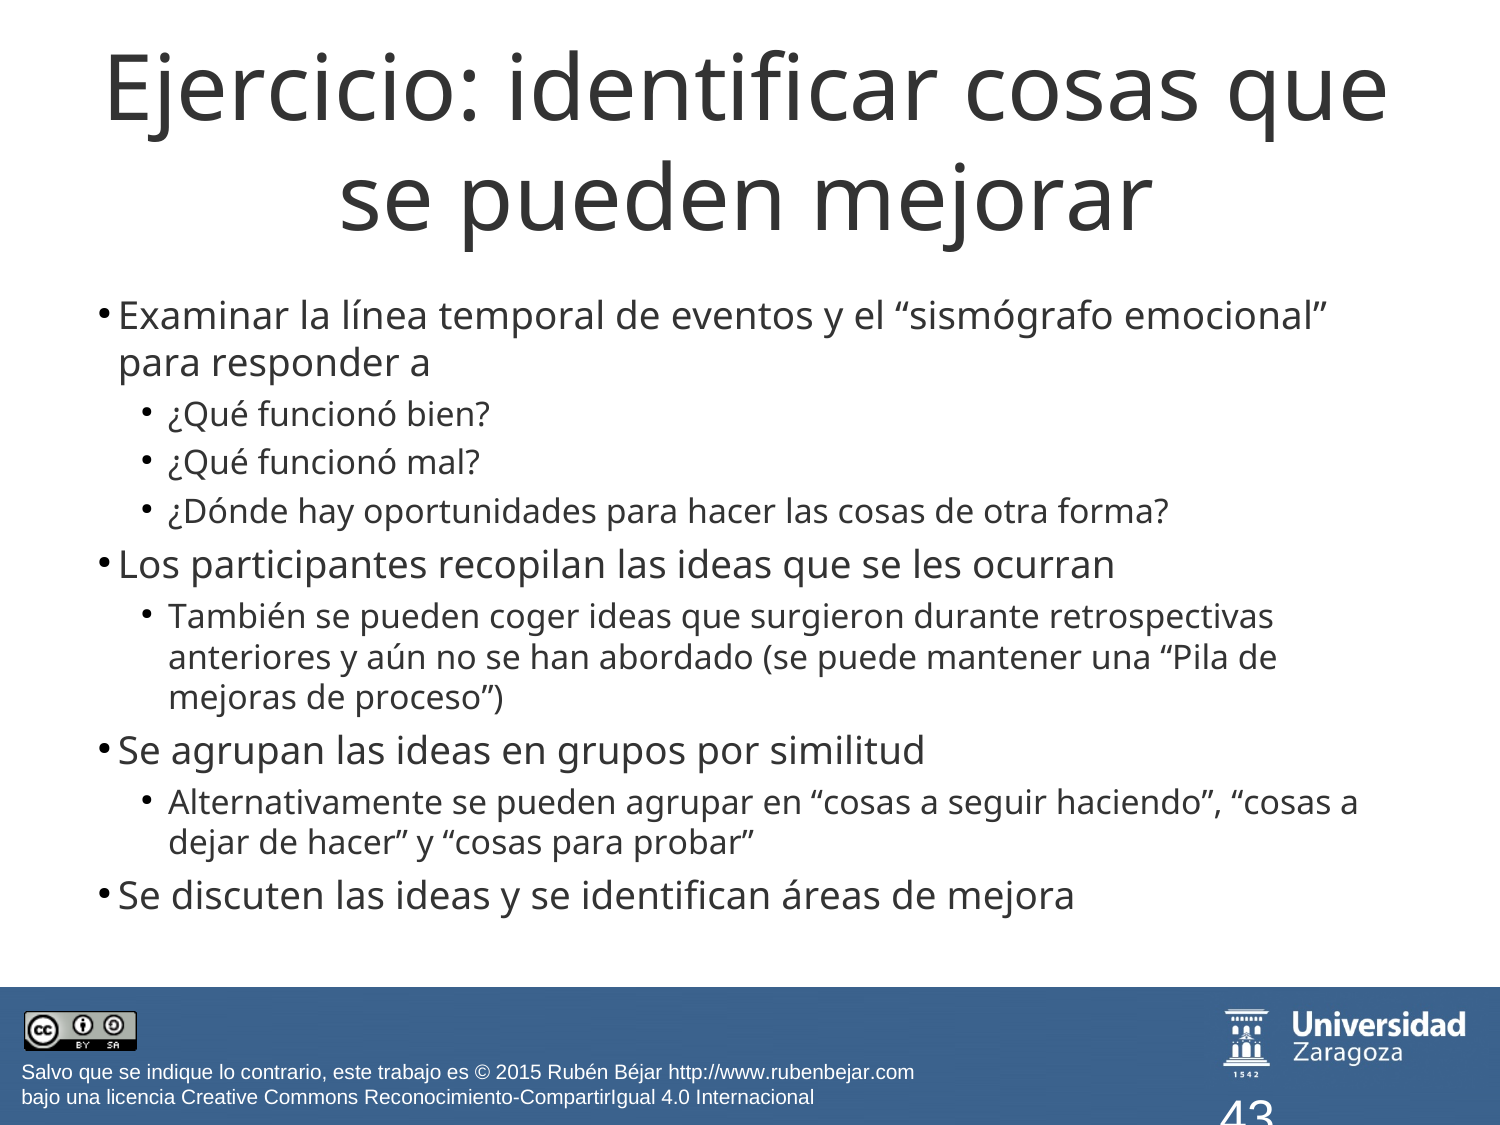

# Ejercicio: identificar cosas que se pueden mejorar
Examinar la línea temporal de eventos y el “sismógrafo emocional” para responder a
¿Qué funcionó bien?
¿Qué funcionó mal?
¿Dónde hay oportunidades para hacer las cosas de otra forma?
Los participantes recopilan las ideas que se les ocurran
También se pueden coger ideas que surgieron durante retrospectivas anteriores y aún no se han abordado (se puede mantener una “Pila de mejoras de proceso”)
Se agrupan las ideas en grupos por similitud
Alternativamente se pueden agrupar en “cosas a seguir haciendo”, “cosas a dejar de hacer” y “cosas para probar”
Se discuten las ideas y se identifican áreas de mejora